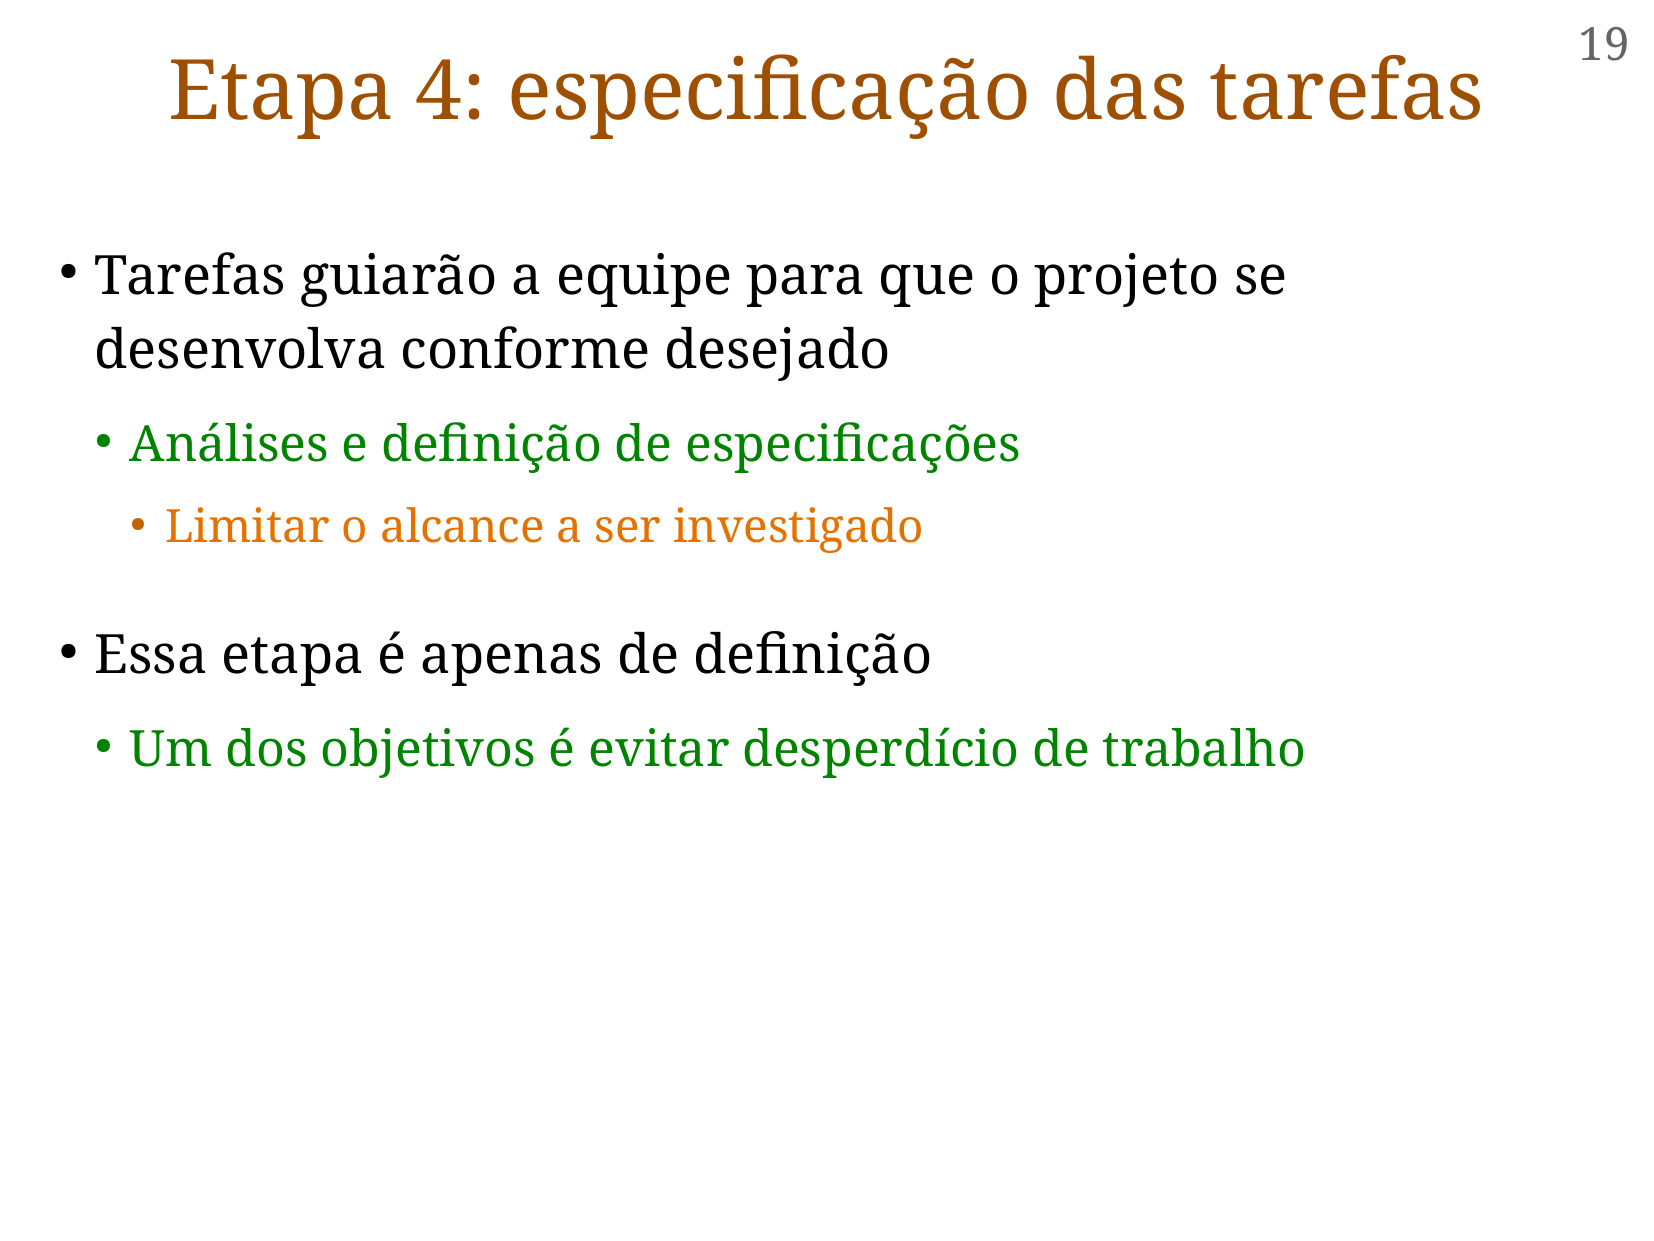

19
# Etapa 4: especificação das tarefas
Tarefas guiarão a equipe para que o projeto se desenvolva conforme desejado
Análises e definição de especificações
Limitar o alcance a ser investigado
Essa etapa é apenas de definição
Um dos objetivos é evitar desperdício de trabalho